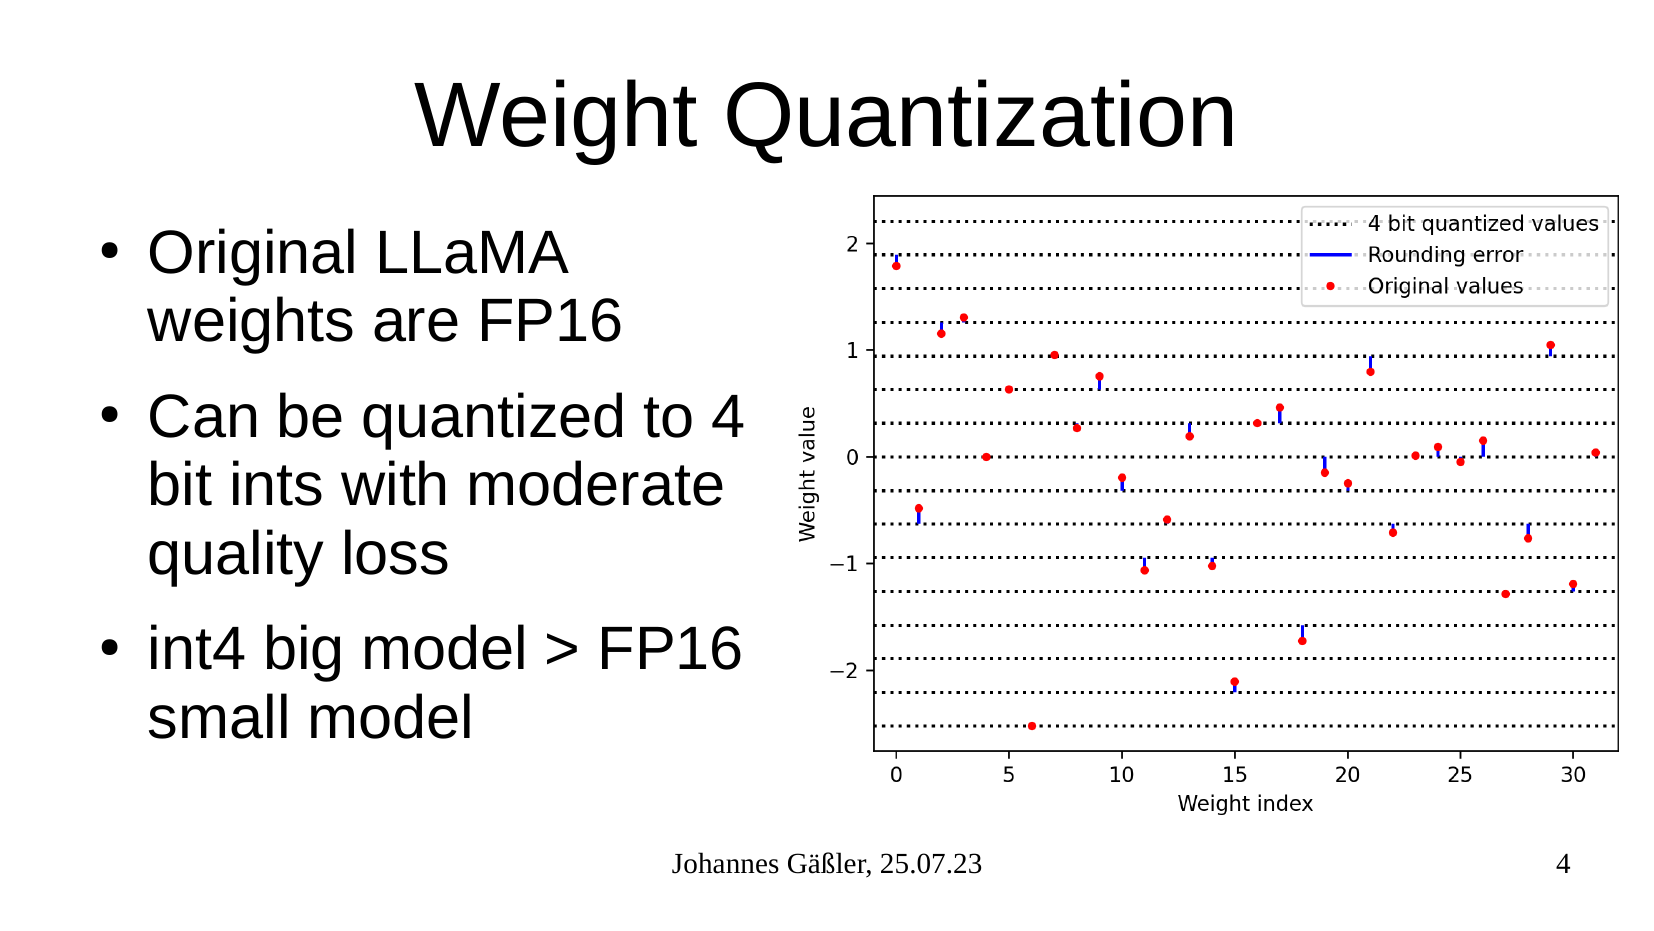

# Weight Quantization
Original LLaMA weights are FP16
Can be quantized to 4 bit ints with moderate quality loss
int4 big model > FP16 small model
Johannes Gäßler, 25.07.23
4